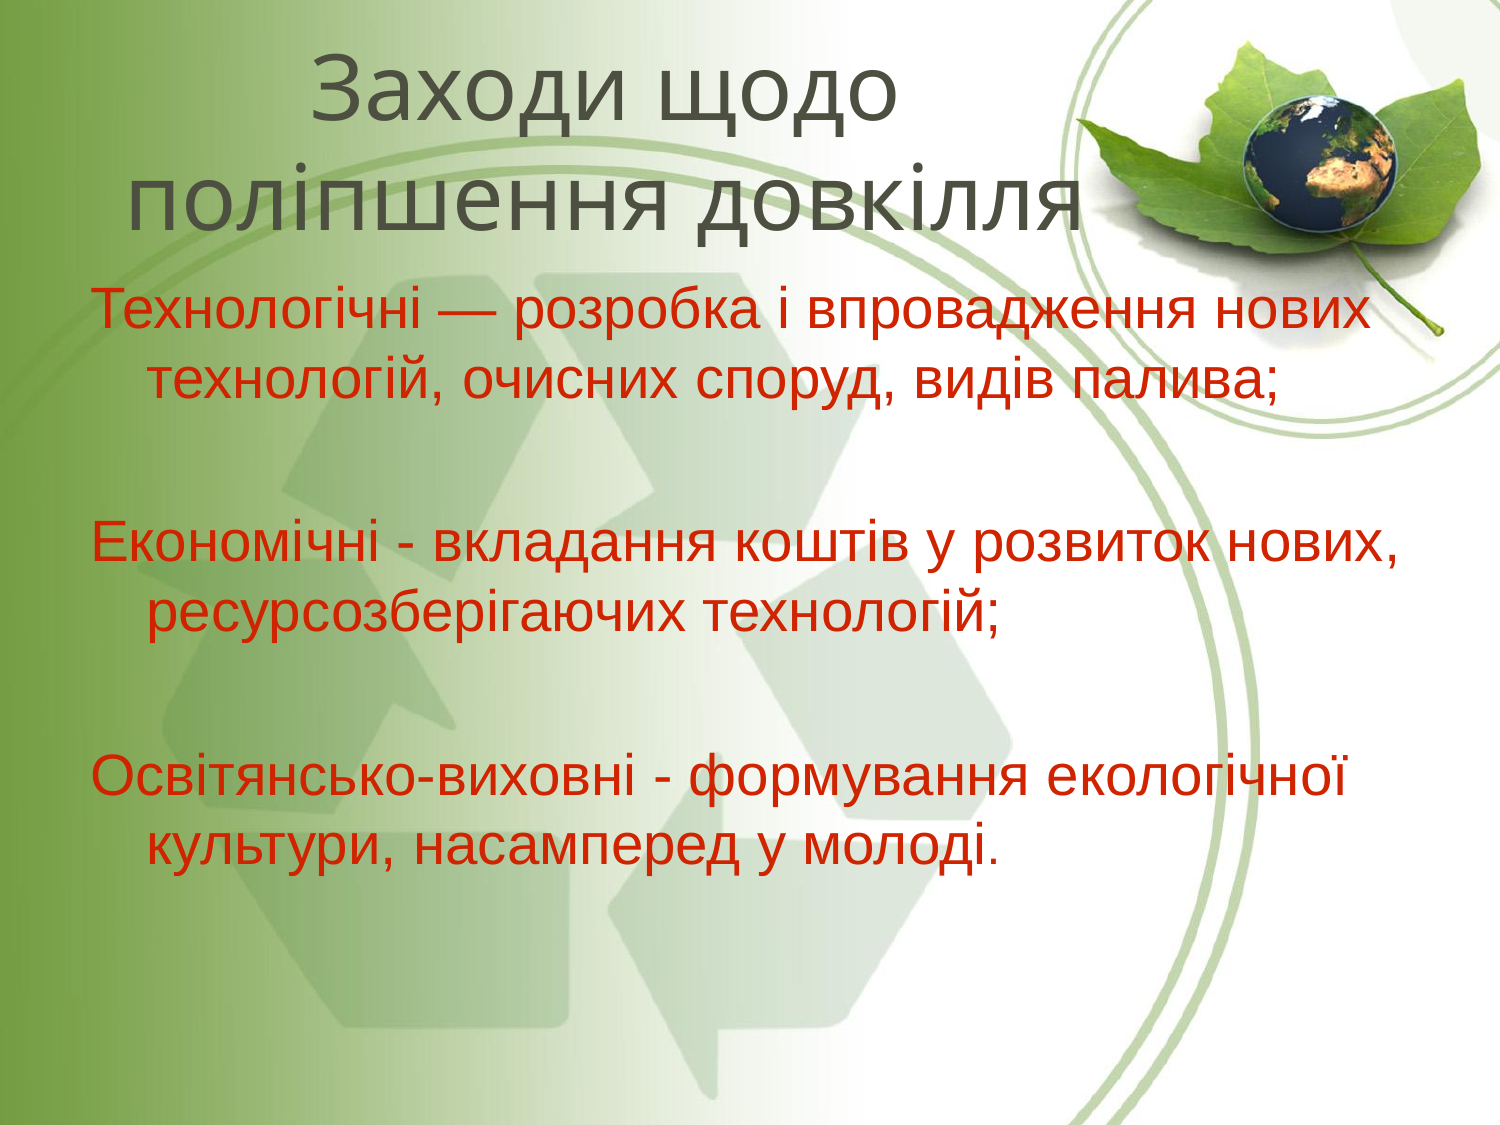

# Заходи щодо поліпшення довкілля
Технологічні — розробка і впровадження нових технологій, очисних споруд, видів палива;
Економічні - вкладання коштів у розвиток нових, ресурсозберігаючих технологій;
Освітянсько-виховні - формування екологічної культури, насамперед у молоді.